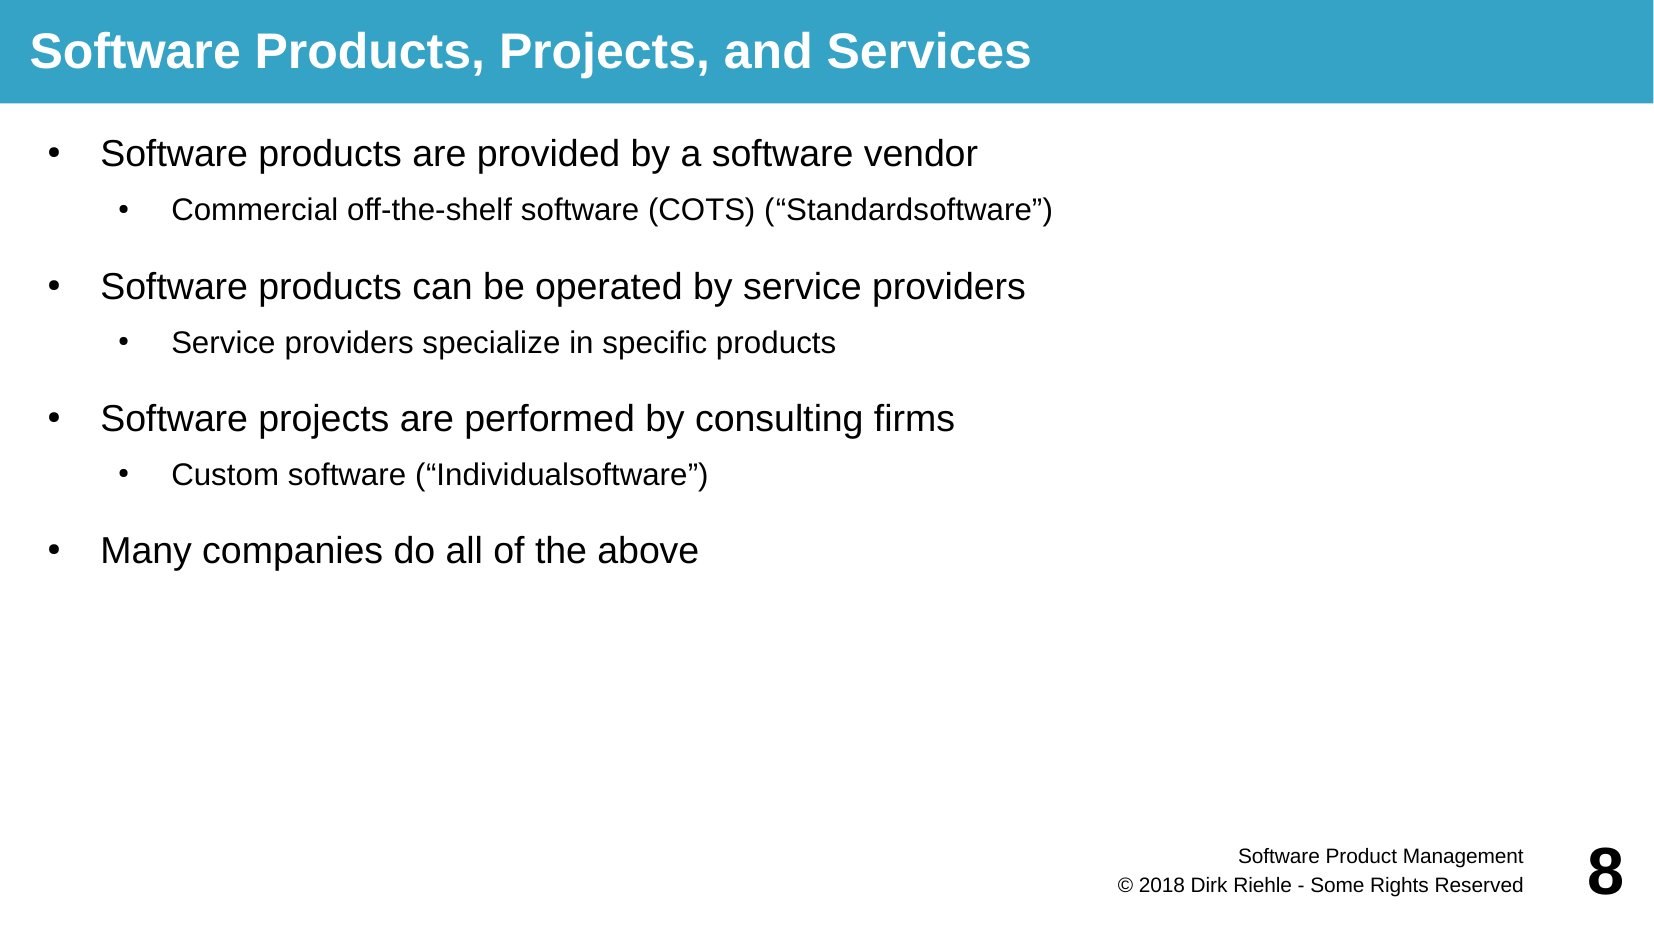

# Software Products, Projects, and Services
Software products are provided by a software vendor
Commercial off-the-shelf software (COTS) (“Standardsoftware”)
Software products can be operated by service providers
Service providers specialize in specific products
Software projects are performed by consulting firms
Custom software (“Individualsoftware”)
Many companies do all of the above
Software Product Management
8
© 2018 Dirk Riehle - Some Rights Reserved